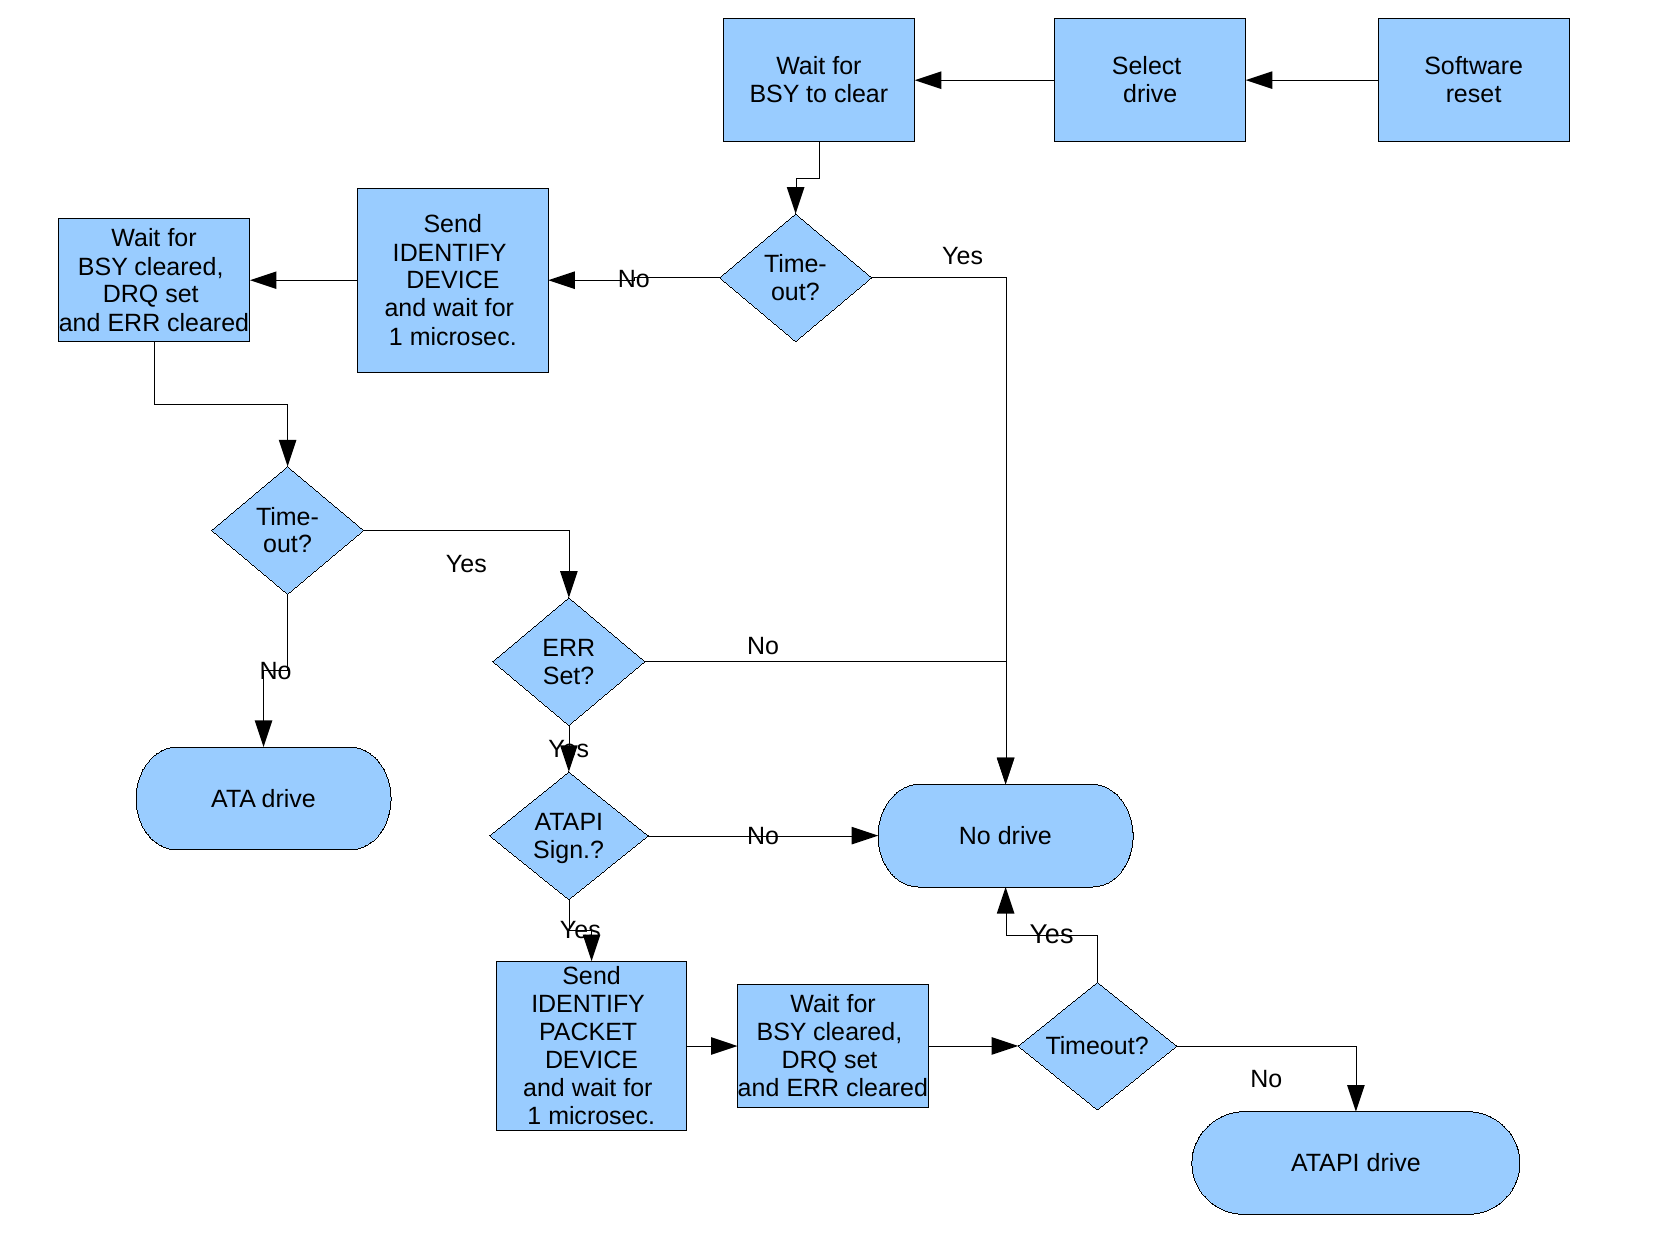

Wait for
BSY to clear
Select
drive
Software
reset
Send
IDENTIFY
DEVICE
and wait for
1 microsec.
Time-
out?
Wait for
BSY cleared,
DRQ set
and ERR cleared
Yes
Time-
out?
ERR
Set?
No
ATA drive
ATAPI
Sign.?
No drive
Send
IDENTIFY
PACKET
DEVICE
and wait for
1 microsec.
Timeout?
Wait for
BSY cleared,
DRQ set
and ERR cleared
ATAPI drive